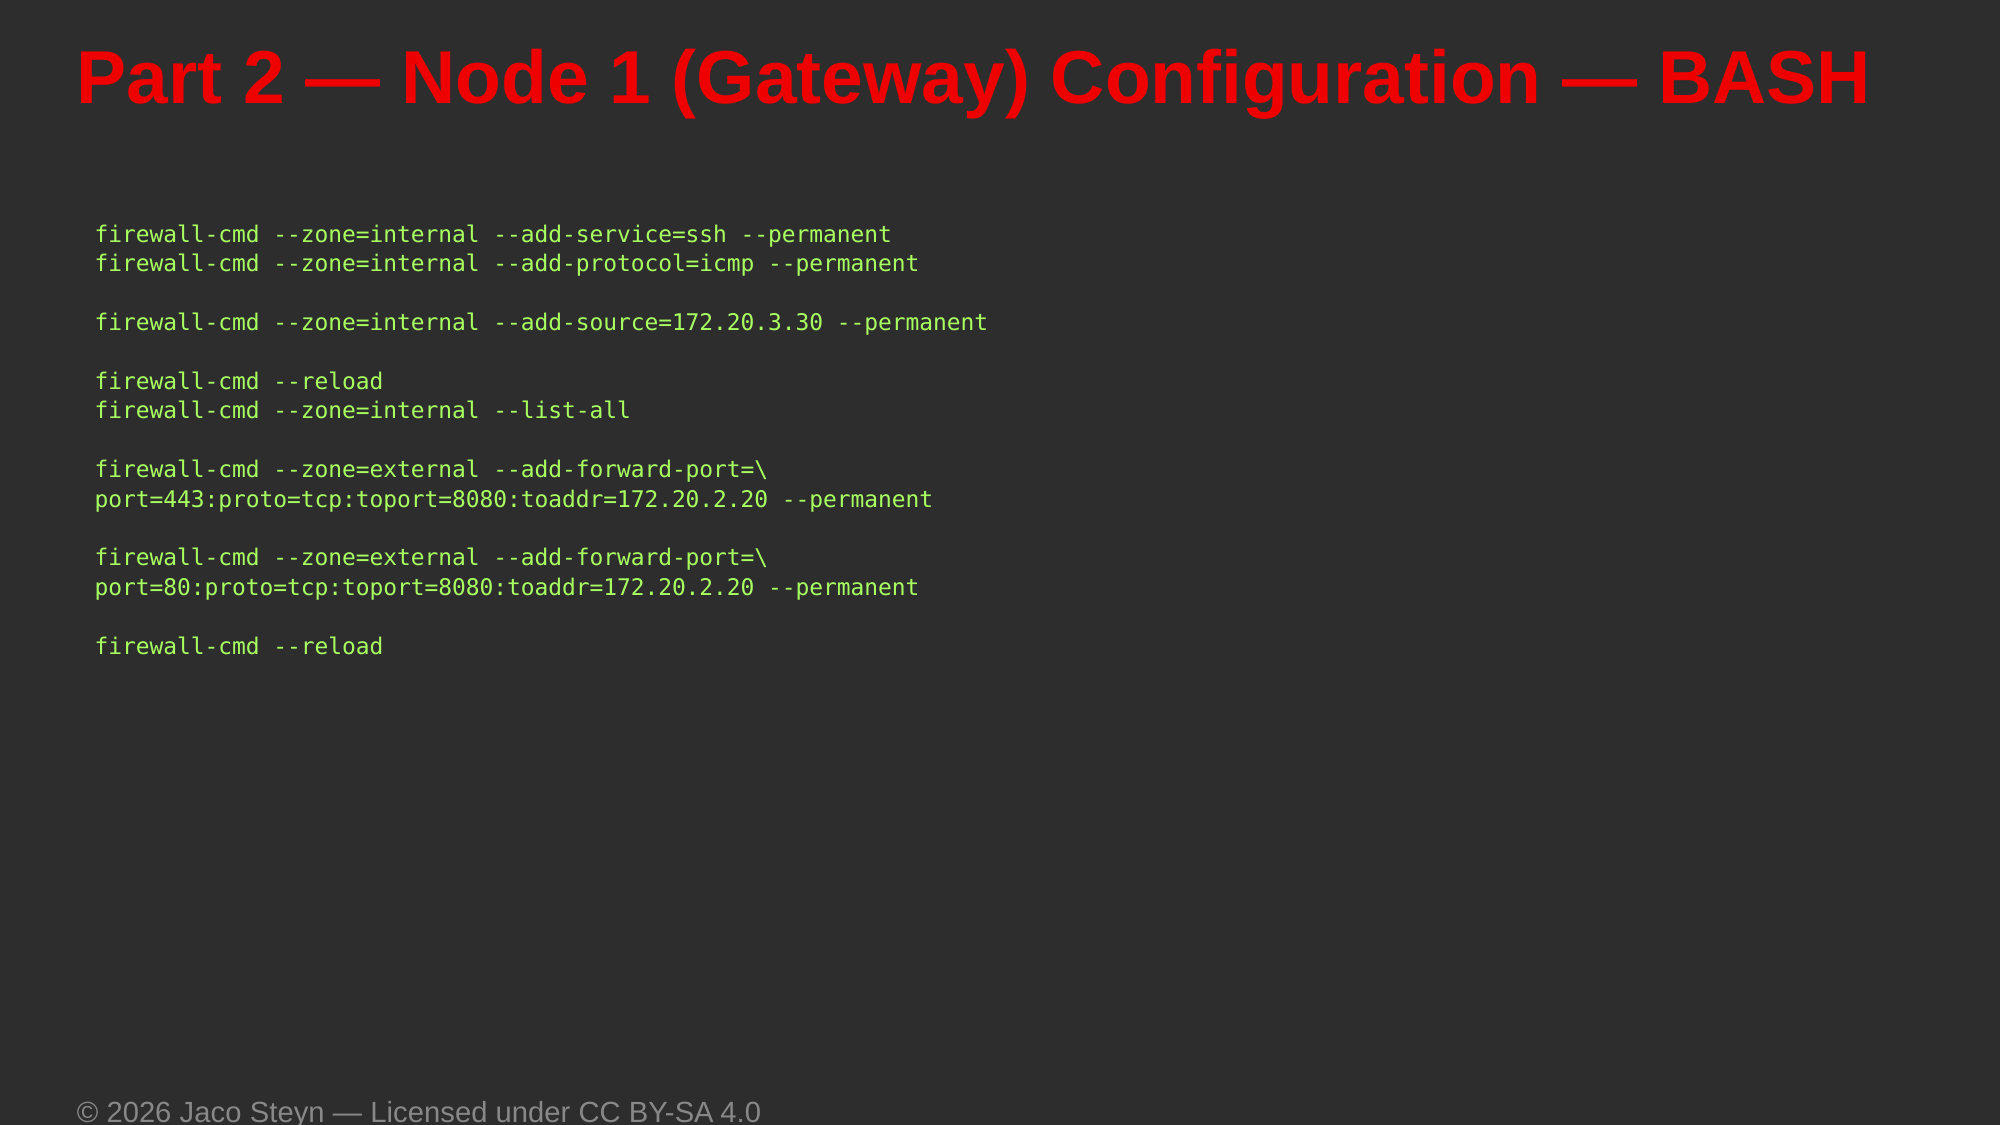

Part 2 — Node 1 (Gateway) Configuration — BASH
firewall-cmd --zone=internal --add-service=ssh --permanent
firewall-cmd --zone=internal --add-protocol=icmp --permanent
firewall-cmd --zone=internal --add-source=172.20.3.30 --permanent
firewall-cmd --reload
firewall-cmd --zone=internal --list-all
firewall-cmd --zone=external --add-forward-port=\
port=443:proto=tcp:toport=8080:toaddr=172.20.2.20 --permanent
firewall-cmd --zone=external --add-forward-port=\
port=80:proto=tcp:toport=8080:toaddr=172.20.2.20 --permanent
firewall-cmd --reload
© 2026 Jaco Steyn — Licensed under CC BY-SA 4.0